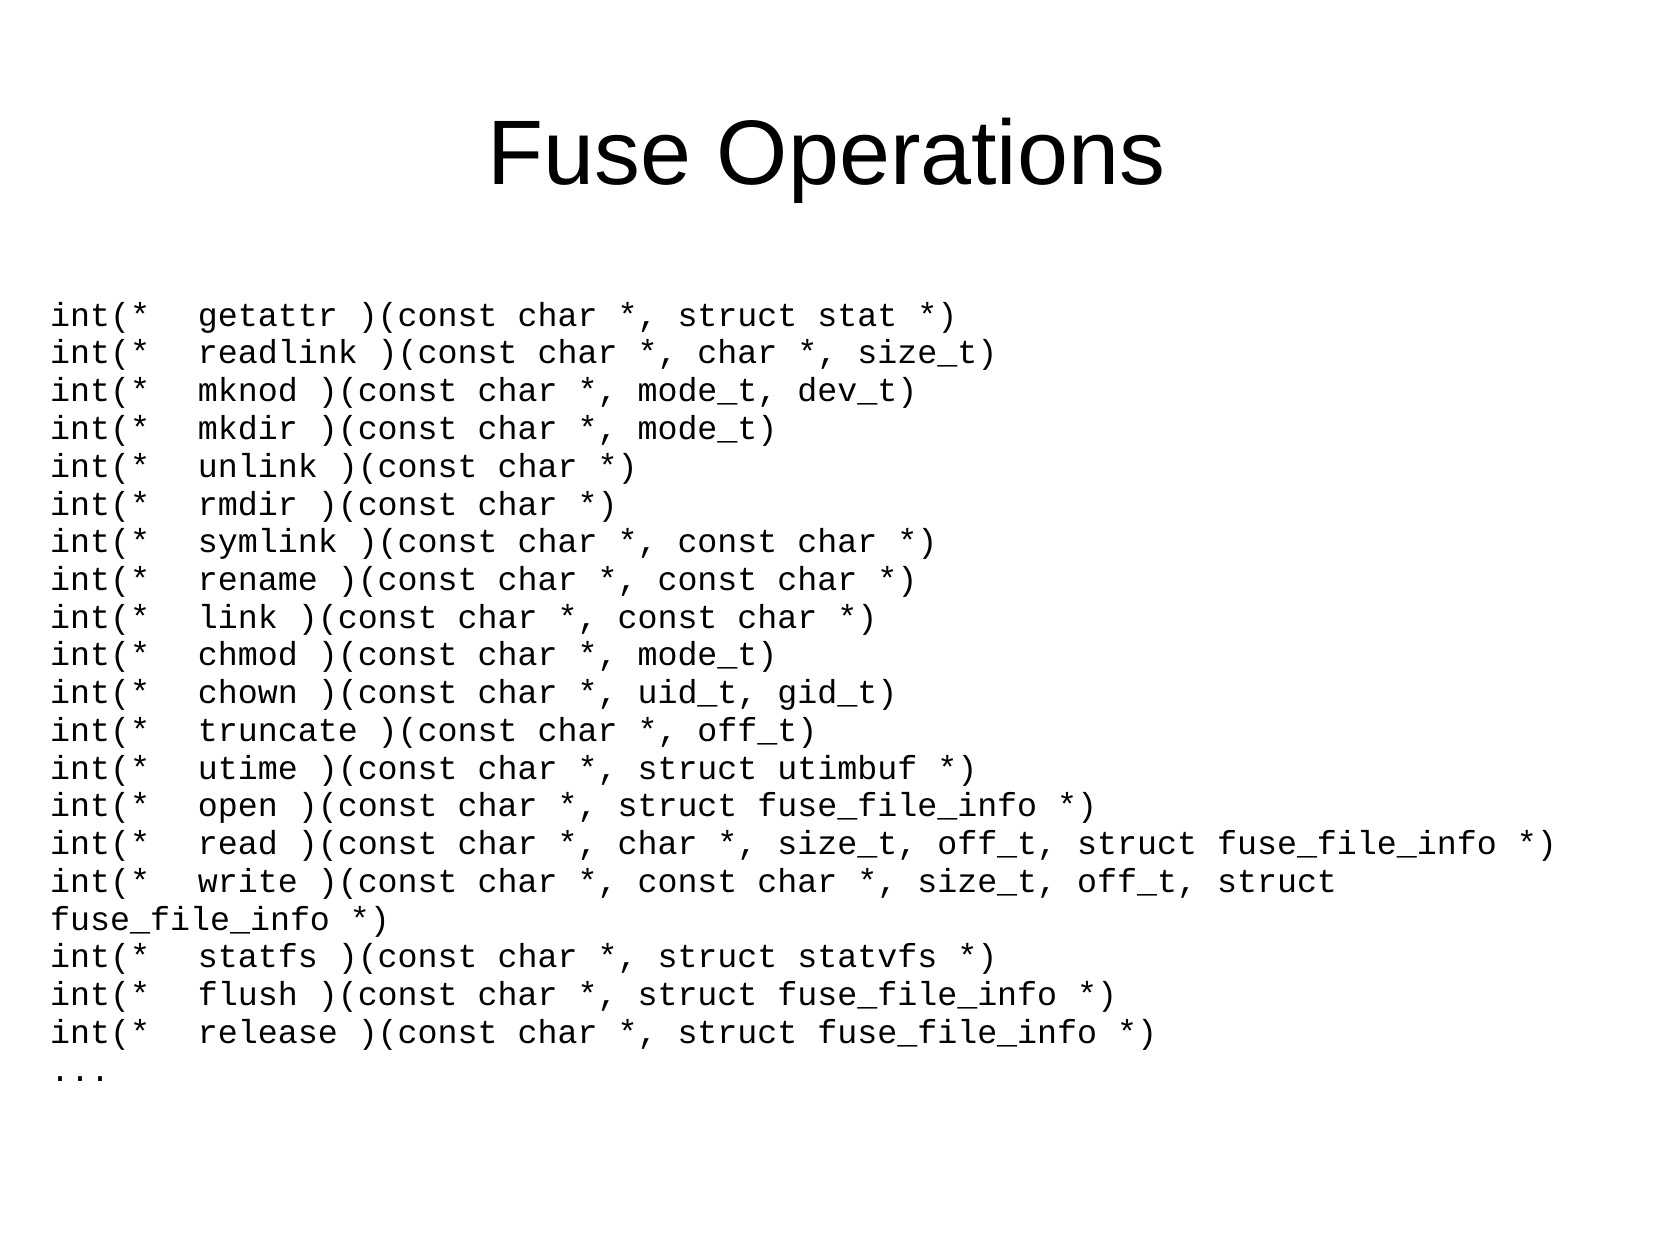

# Fuse Operations
int(* 	getattr )(const char *, struct stat *)
int(* 	readlink )(const char *, char *, size_t)
int(* 	mknod )(const char *, mode_t, dev_t)
int(* 	mkdir )(const char *, mode_t)
int(* 	unlink )(const char *)
int(* 	rmdir )(const char *)
int(* 	symlink )(const char *, const char *)
int(* 	rename )(const char *, const char *)
int(* 	link )(const char *, const char *)
int(* 	chmod )(const char *, mode_t)
int(* 	chown )(const char *, uid_t, gid_t)
int(* 	truncate )(const char *, off_t)
int(* 	utime )(const char *, struct utimbuf *)
int(* 	open )(const char *, struct fuse_file_info *)
int(* 	read )(const char *, char *, size_t, off_t, struct fuse_file_info *)
int(* 	write )(const char *, const char *, size_t, off_t, struct fuse_file_info *)
int(* 	statfs )(const char *, struct statvfs *)
int(* 	flush )(const char *, struct fuse_file_info *)
int(* 	release )(const char *, struct fuse_file_info *)
...